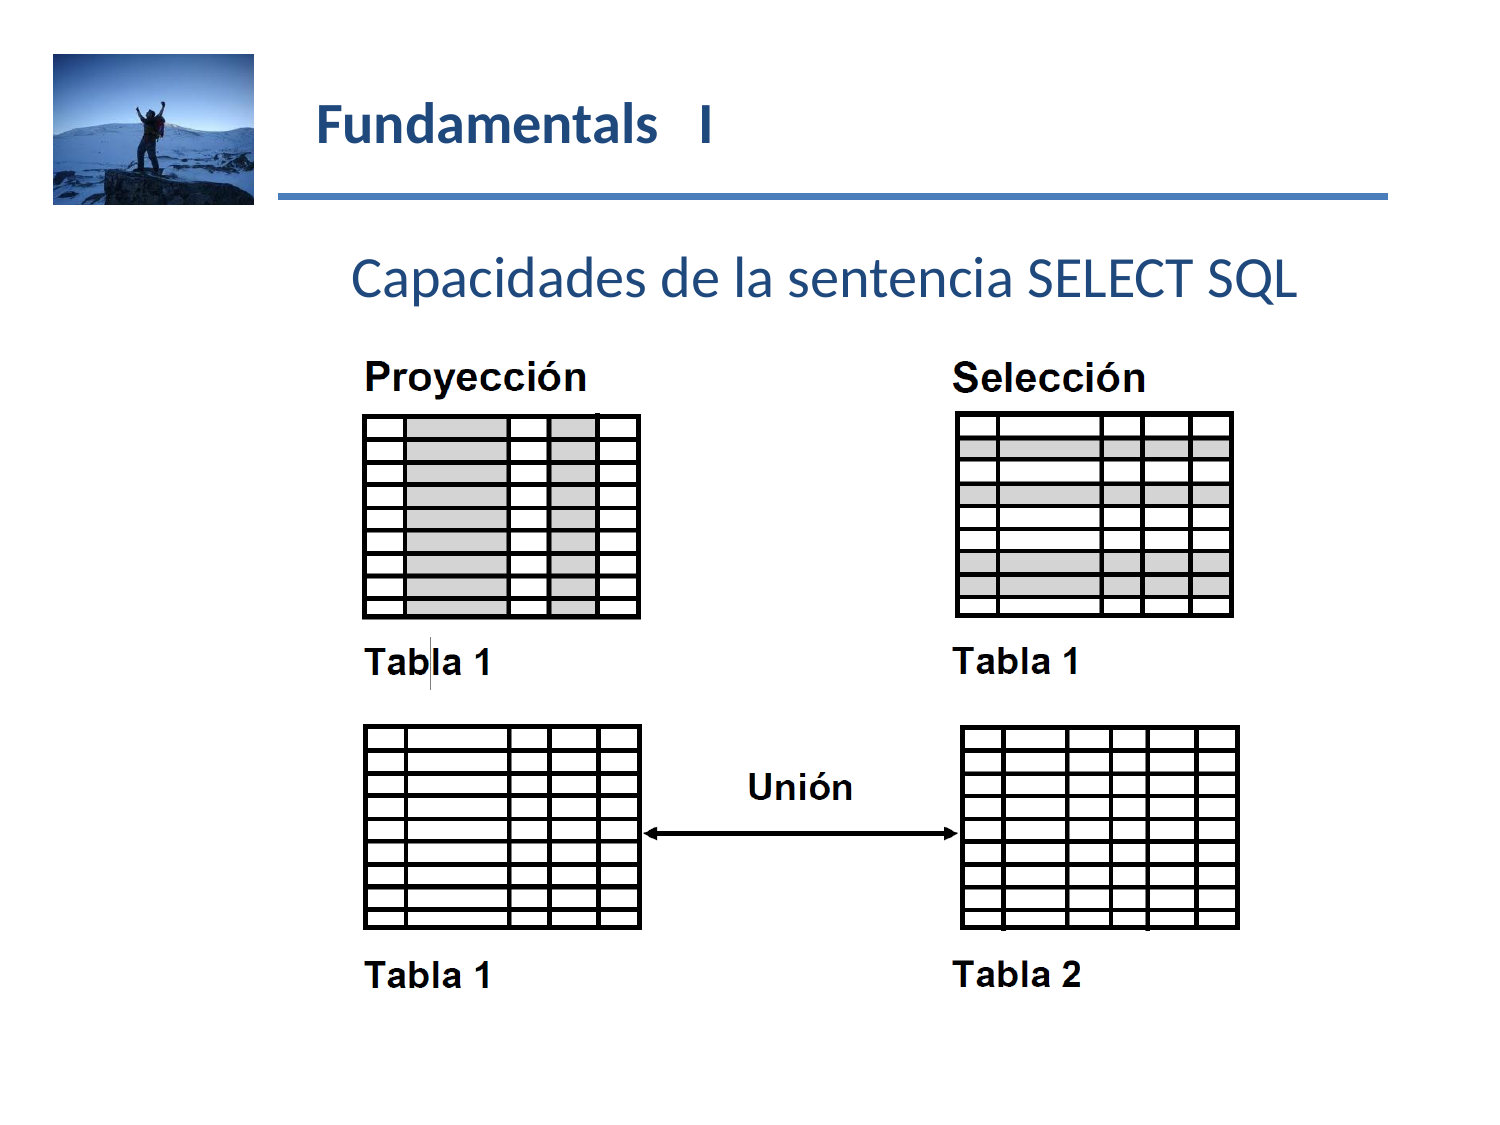

Fundamentals I
Capacidades de la sentencia SELECT SQL